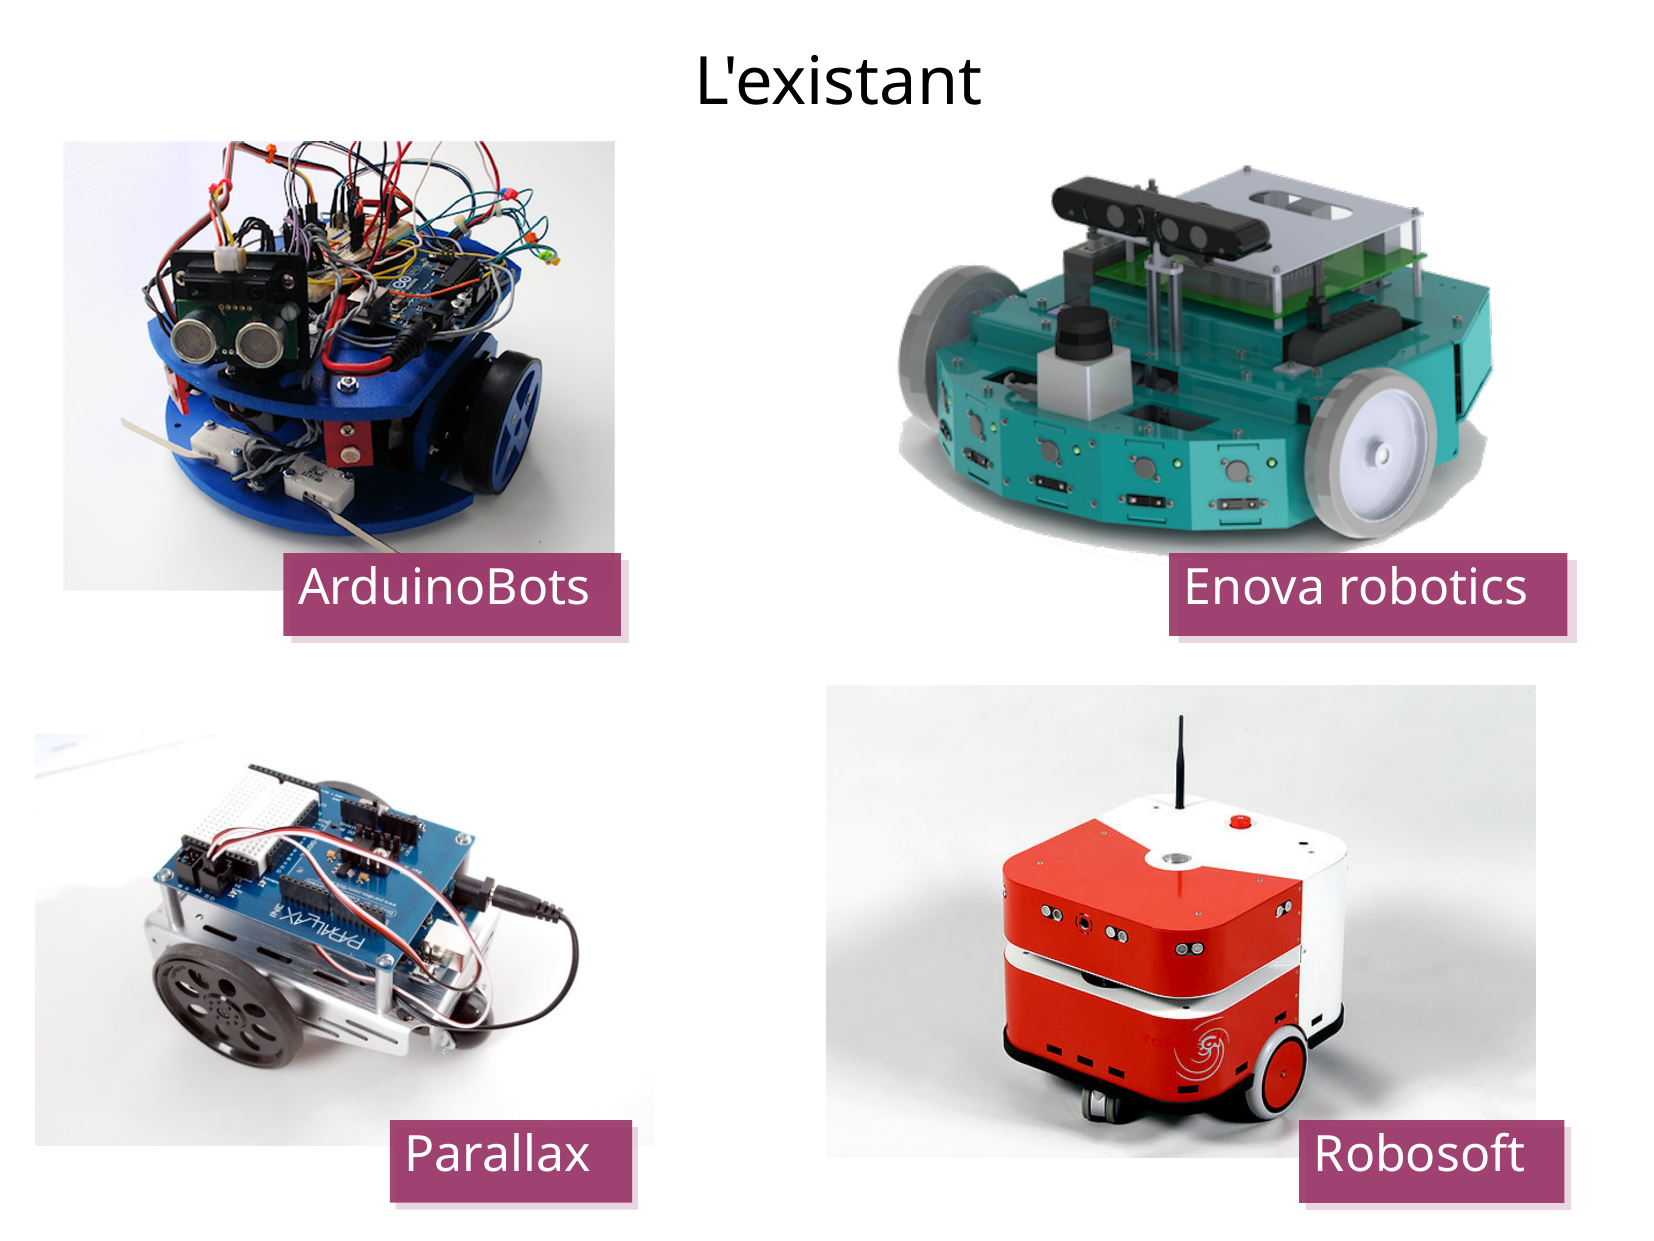

# L'existant
ArduinoBots
Enova robotics
Parallax
Robosoft